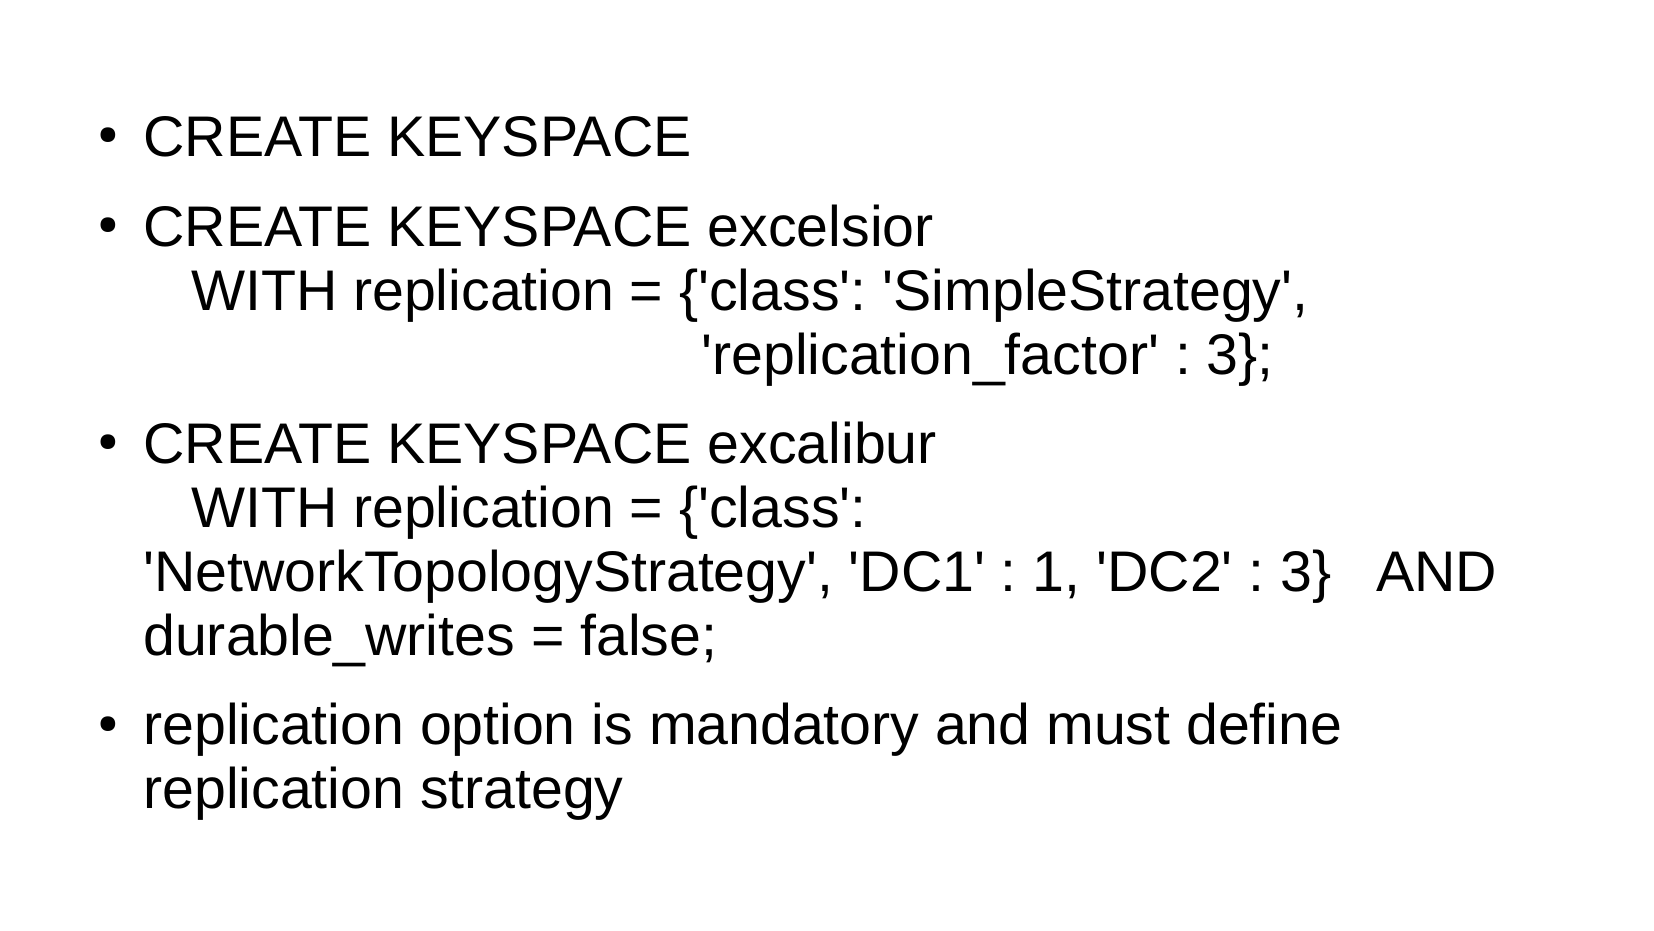

# CREATE KEYSPACE
CREATE KEYSPACE excelsior
 WITH replication = {'class': 'SimpleStrategy',
 'replication_factor' : 3};
CREATE KEYSPACE excalibur
 WITH replication = {'class': 'NetworkTopologyStrategy', 'DC1' : 1, 'DC2' : 3} AND durable_writes = false;
replication option is mandatory and must define replication strategy